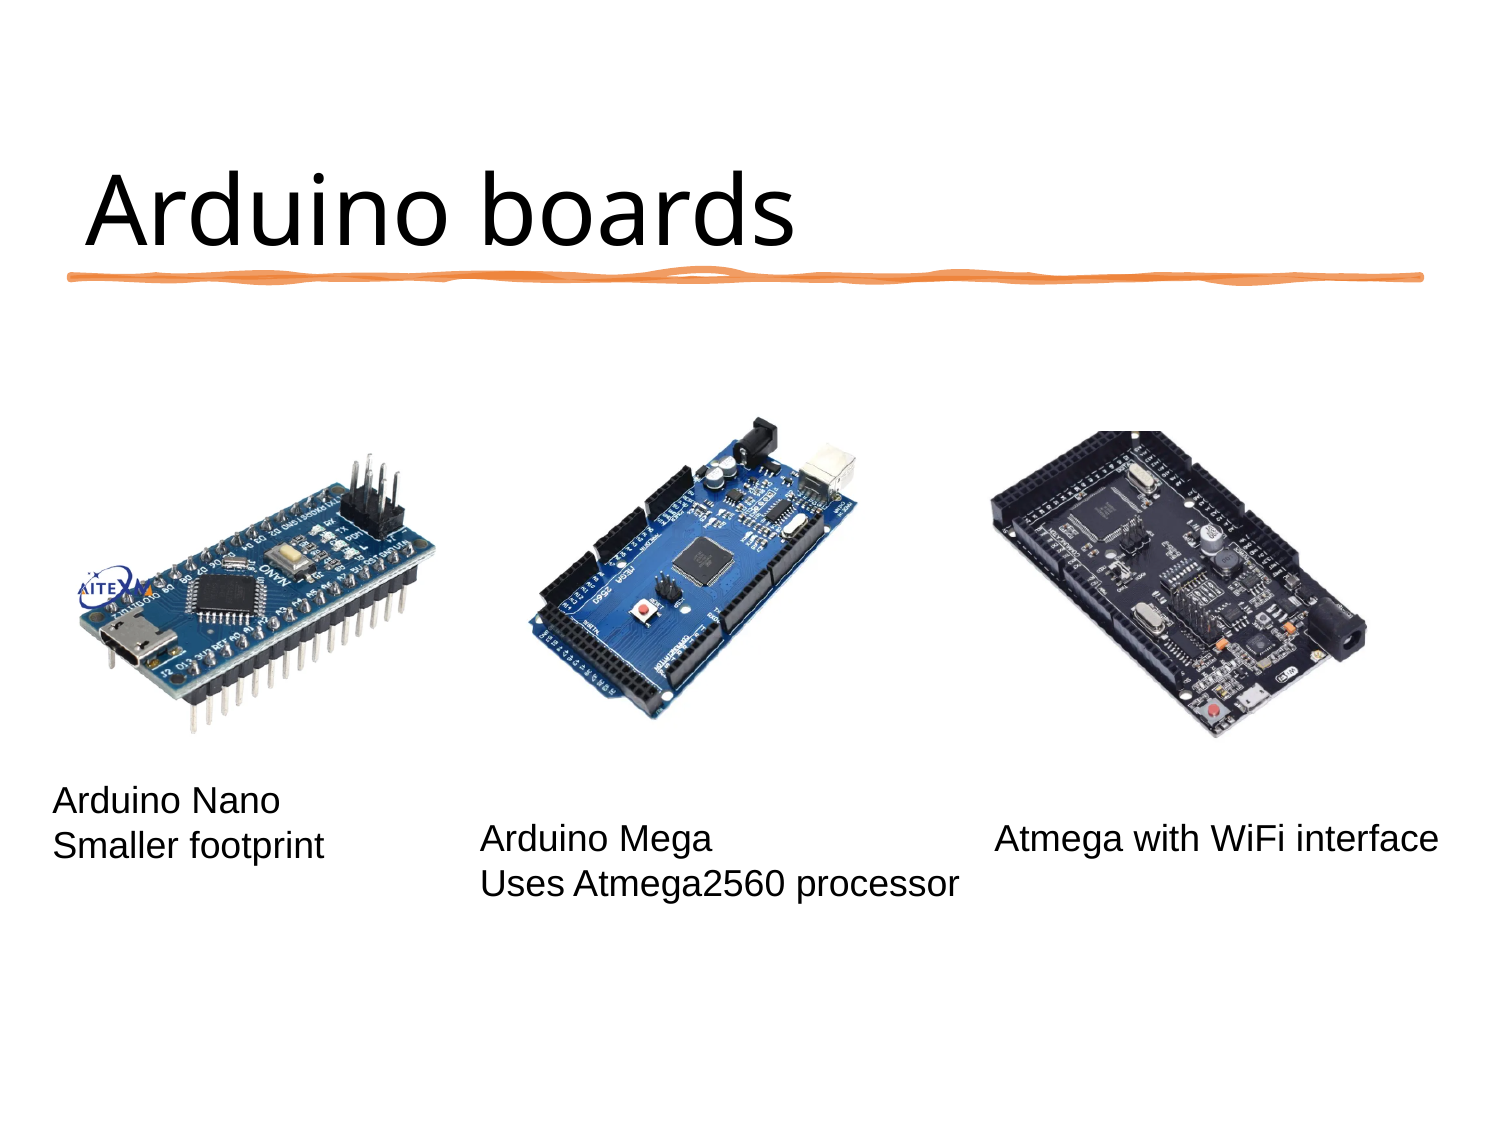

# Arduino boards
Arduino Nano
Smaller footprint
Arduino Mega
Uses Atmega2560 processor
Atmega with WiFi interface